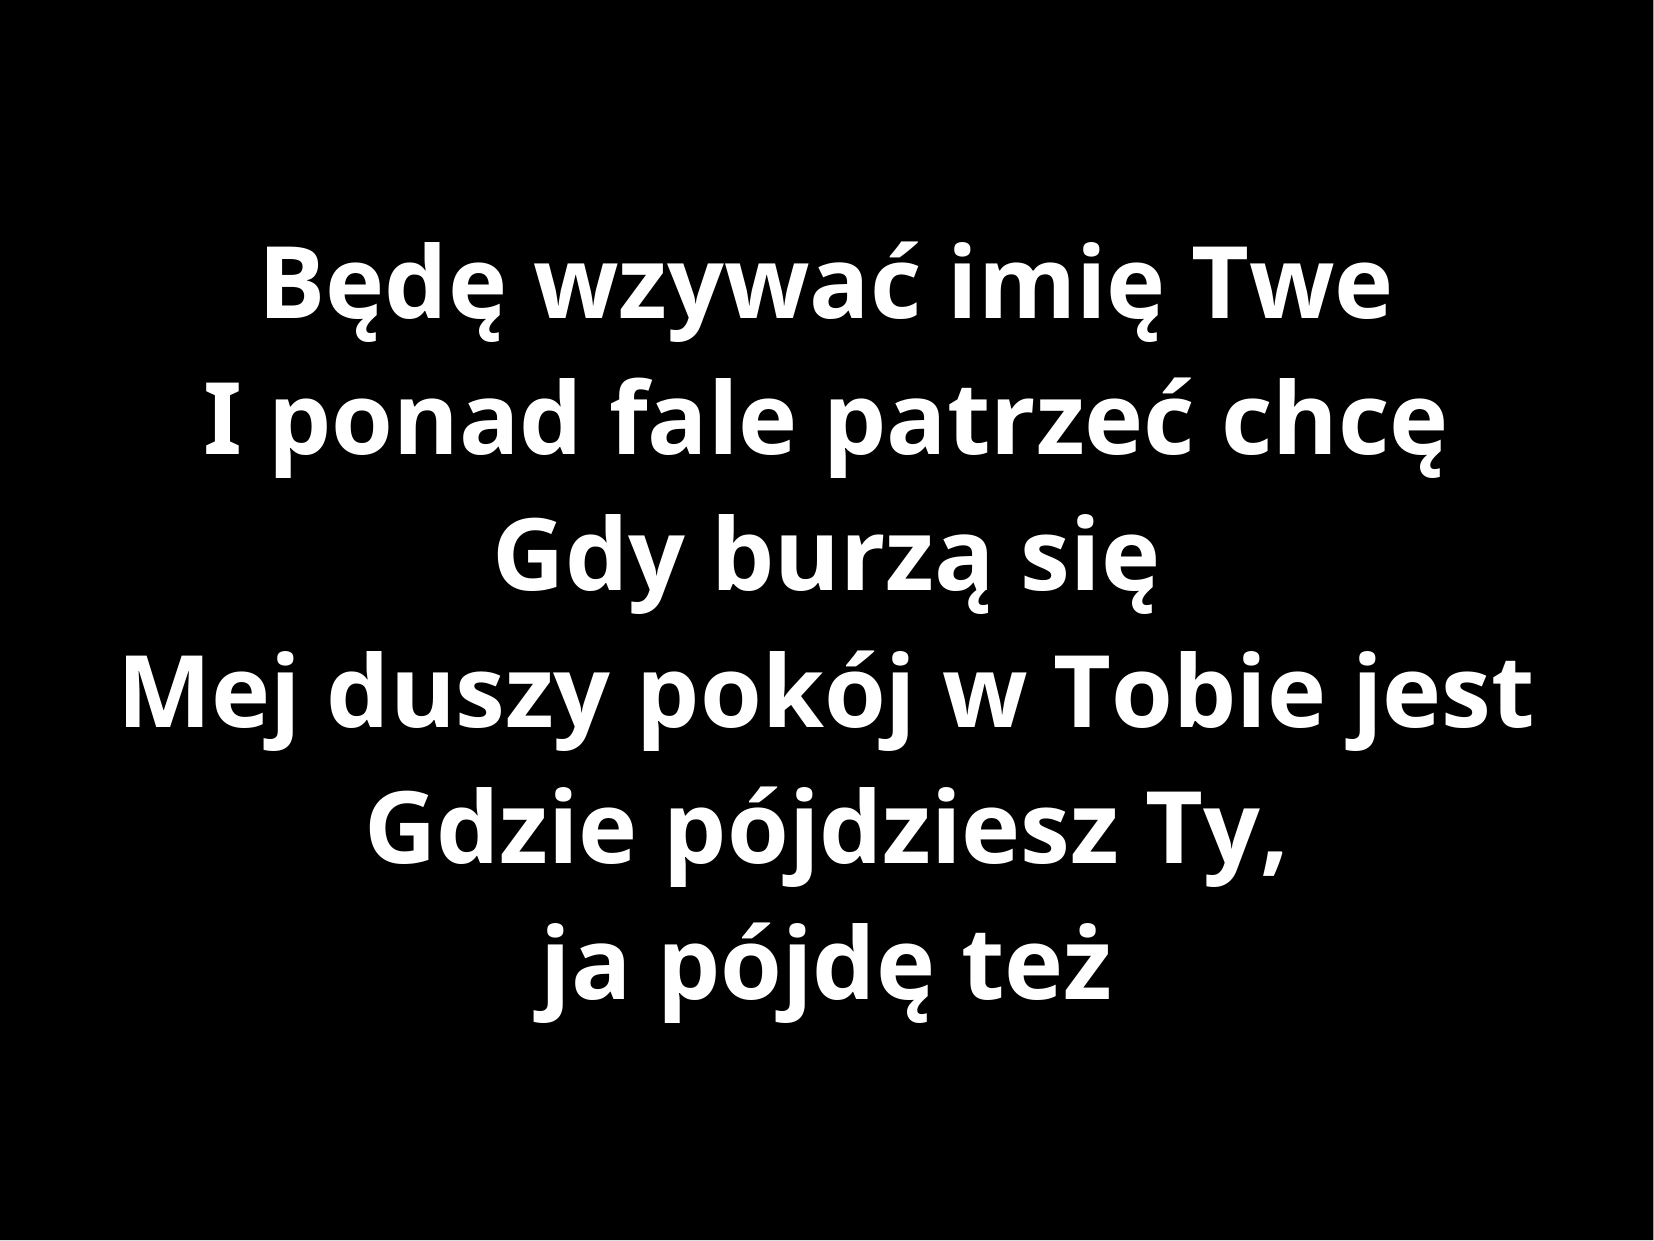

# Będę wzywać imię Twe I ponad fale patrzeć chcę Gdy burzą się Mej duszy pokój w Tobie jest Gdzie pójdziesz Ty, ja pójdę też